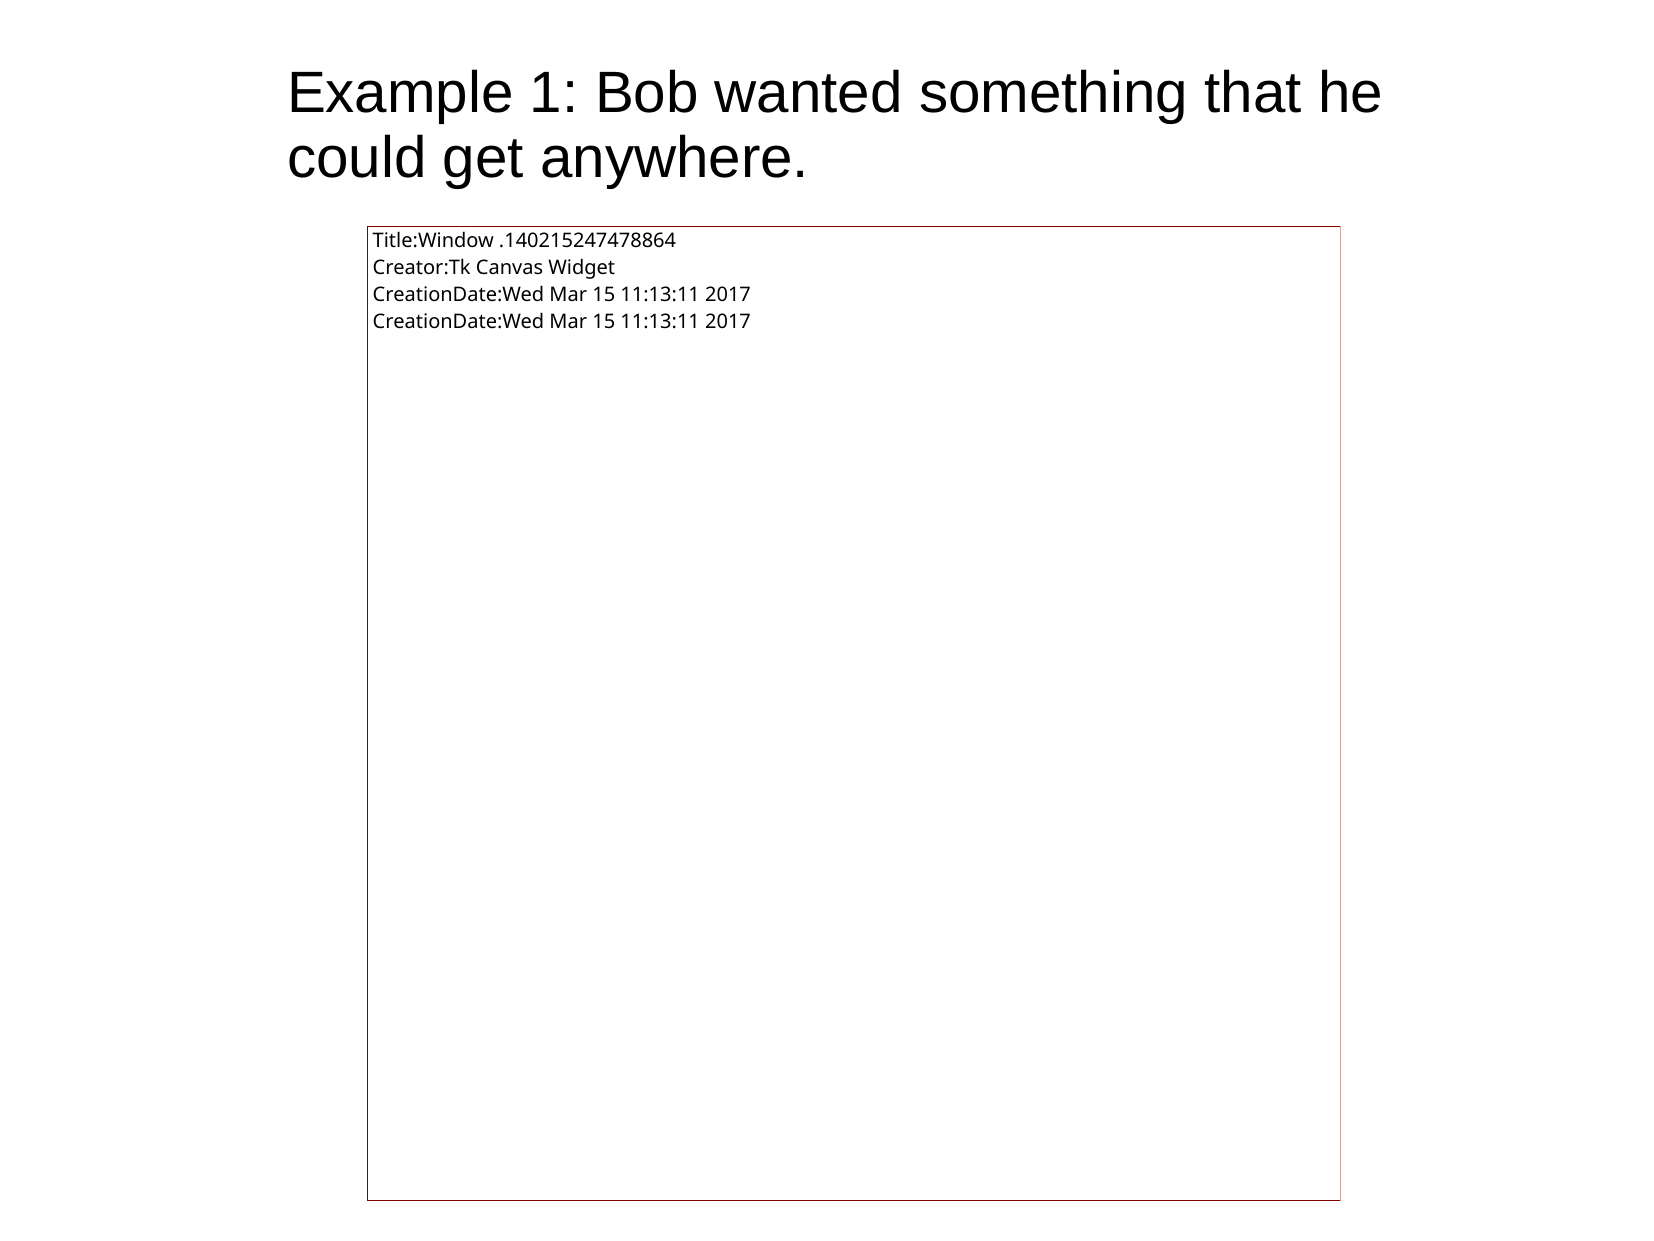

Example 1: Bob wanted something that he could get anywhere.